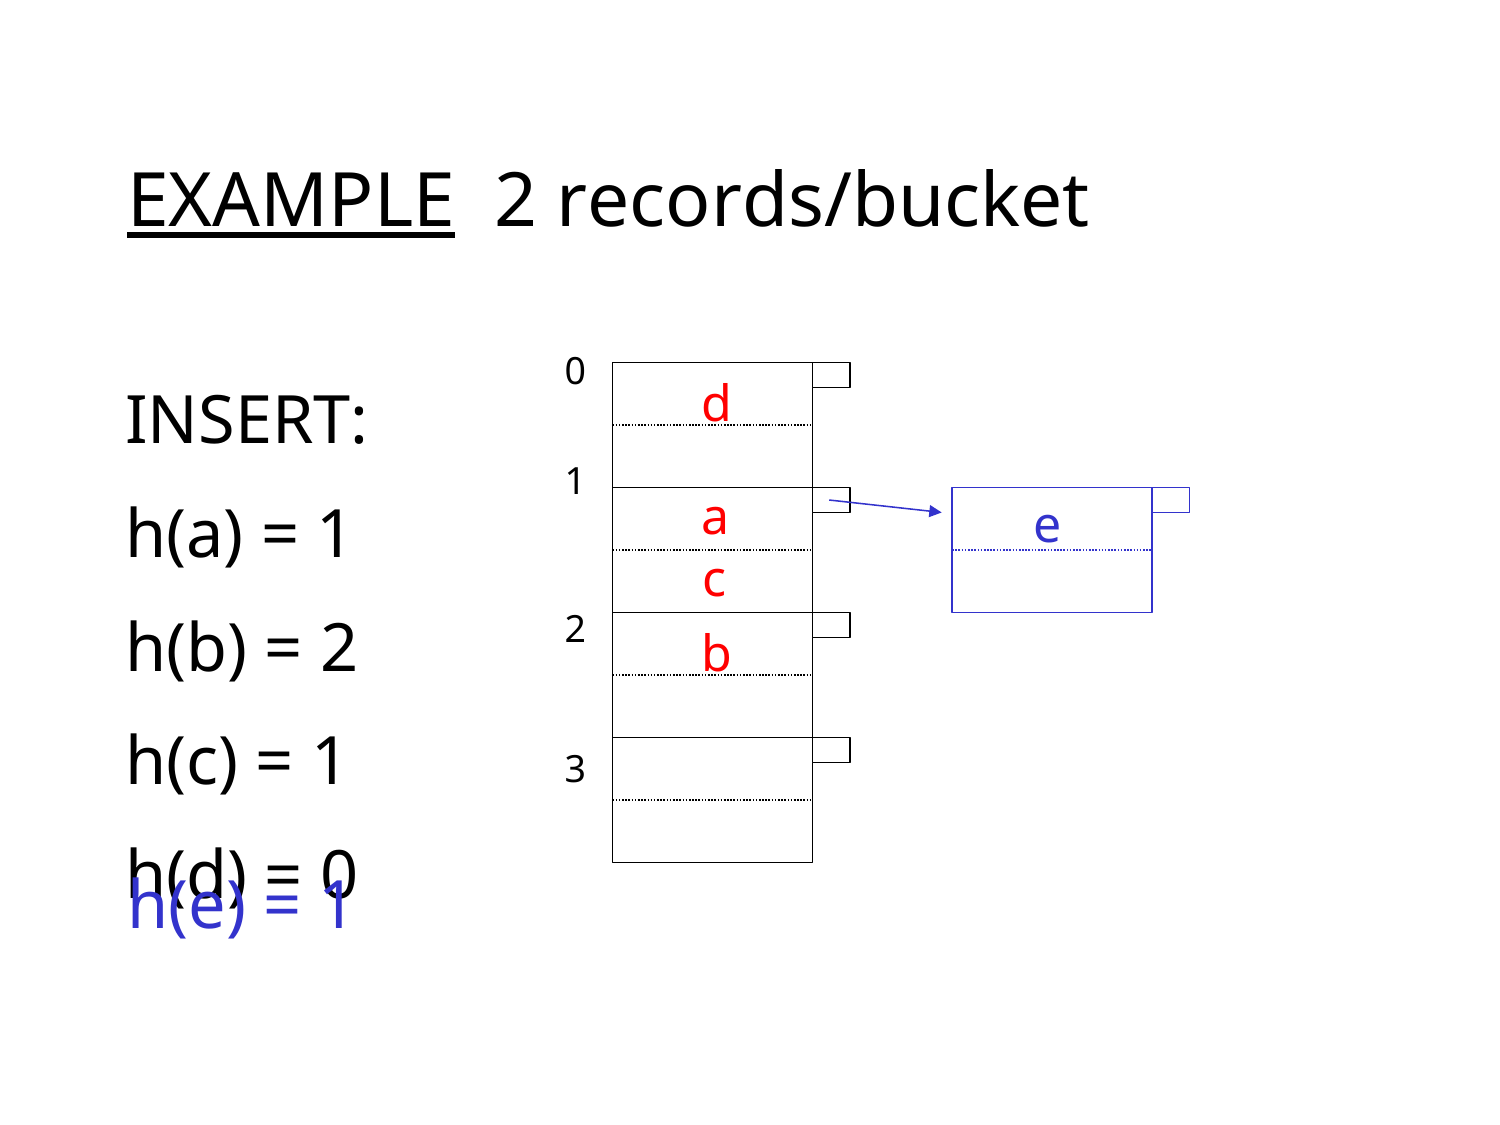

# EXAMPLE 2 records/bucket
0
1
2
3
INSERT:
h(a) = 1
h(b) = 2
h(c) = 1
h(d) = 0
d
a
c
b
e
h(e) = 1